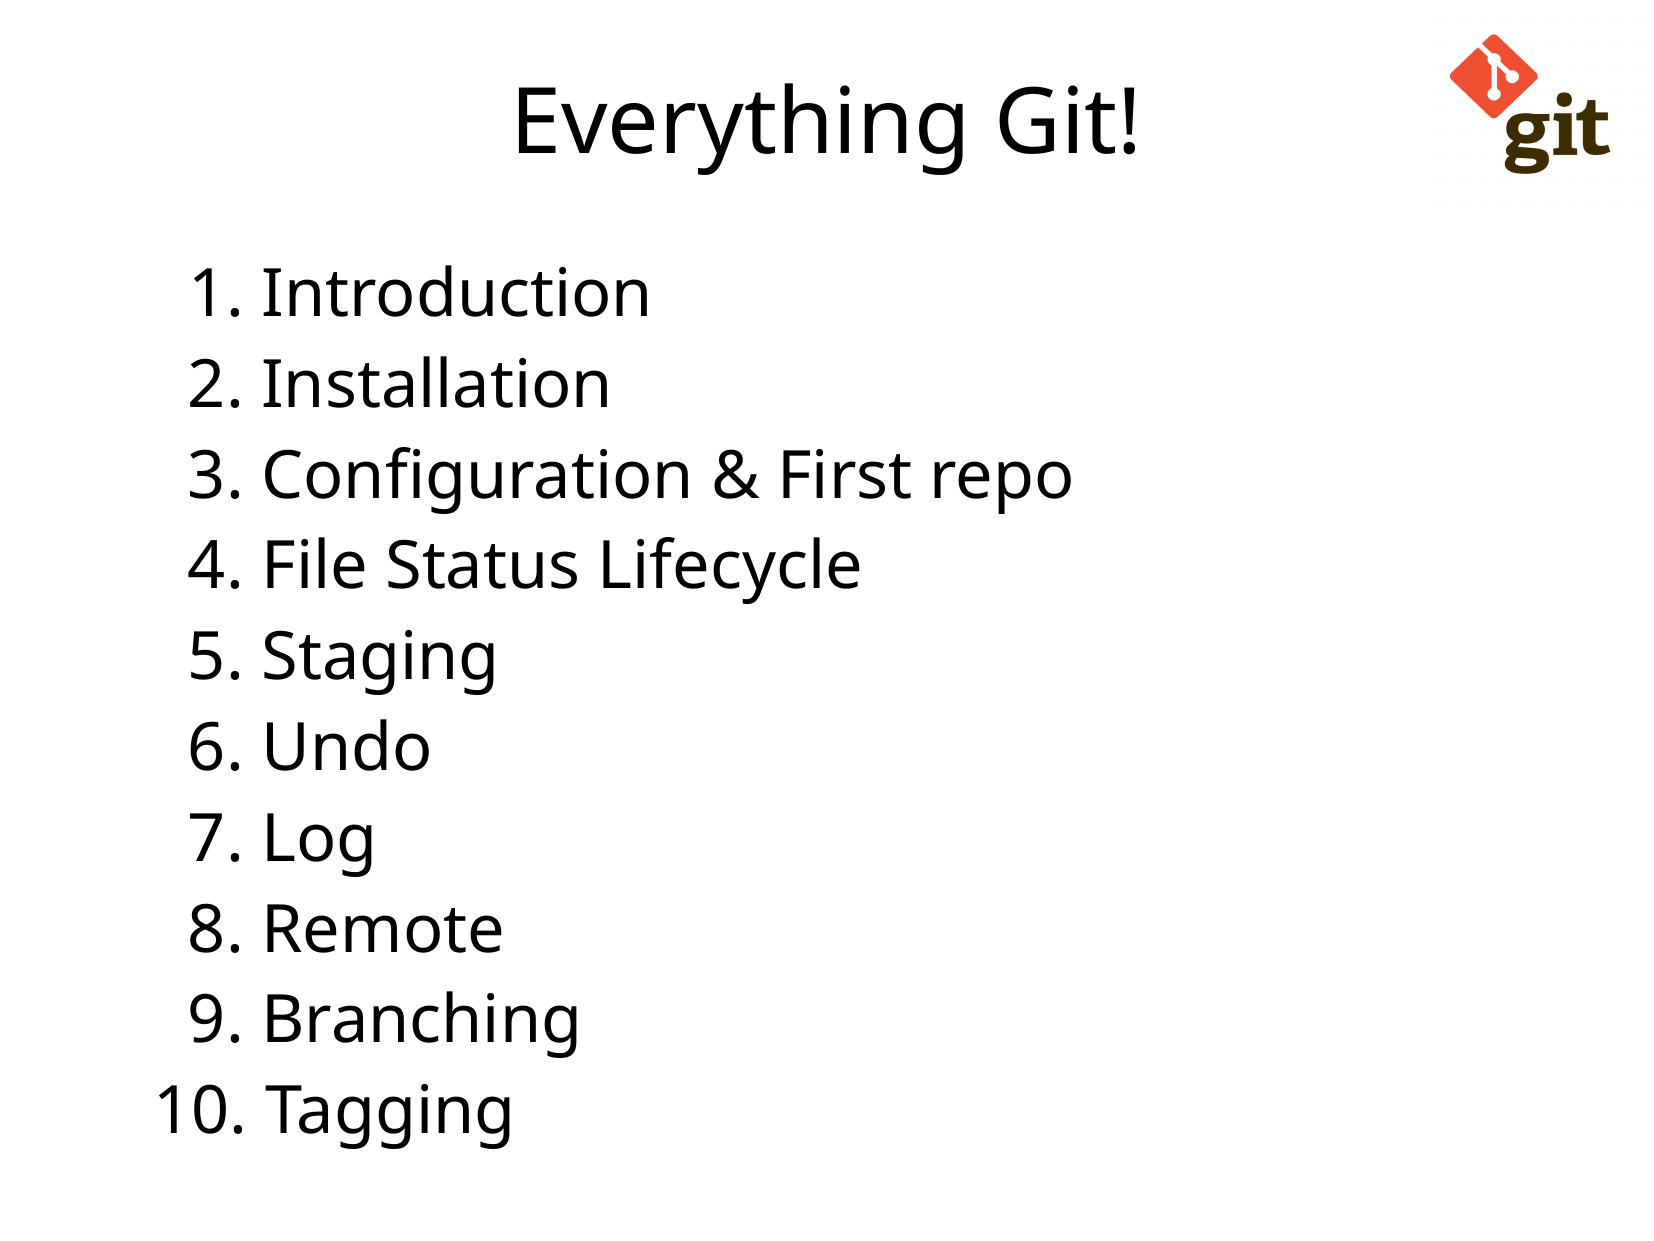

Everything Git!
# 1. Introduction 2. Installation 3. Configuration & First repo 4. File Status Lifecycle 5. Staging 6. Undo 7. Log 8. Remote 9. Branching 10. Tagging